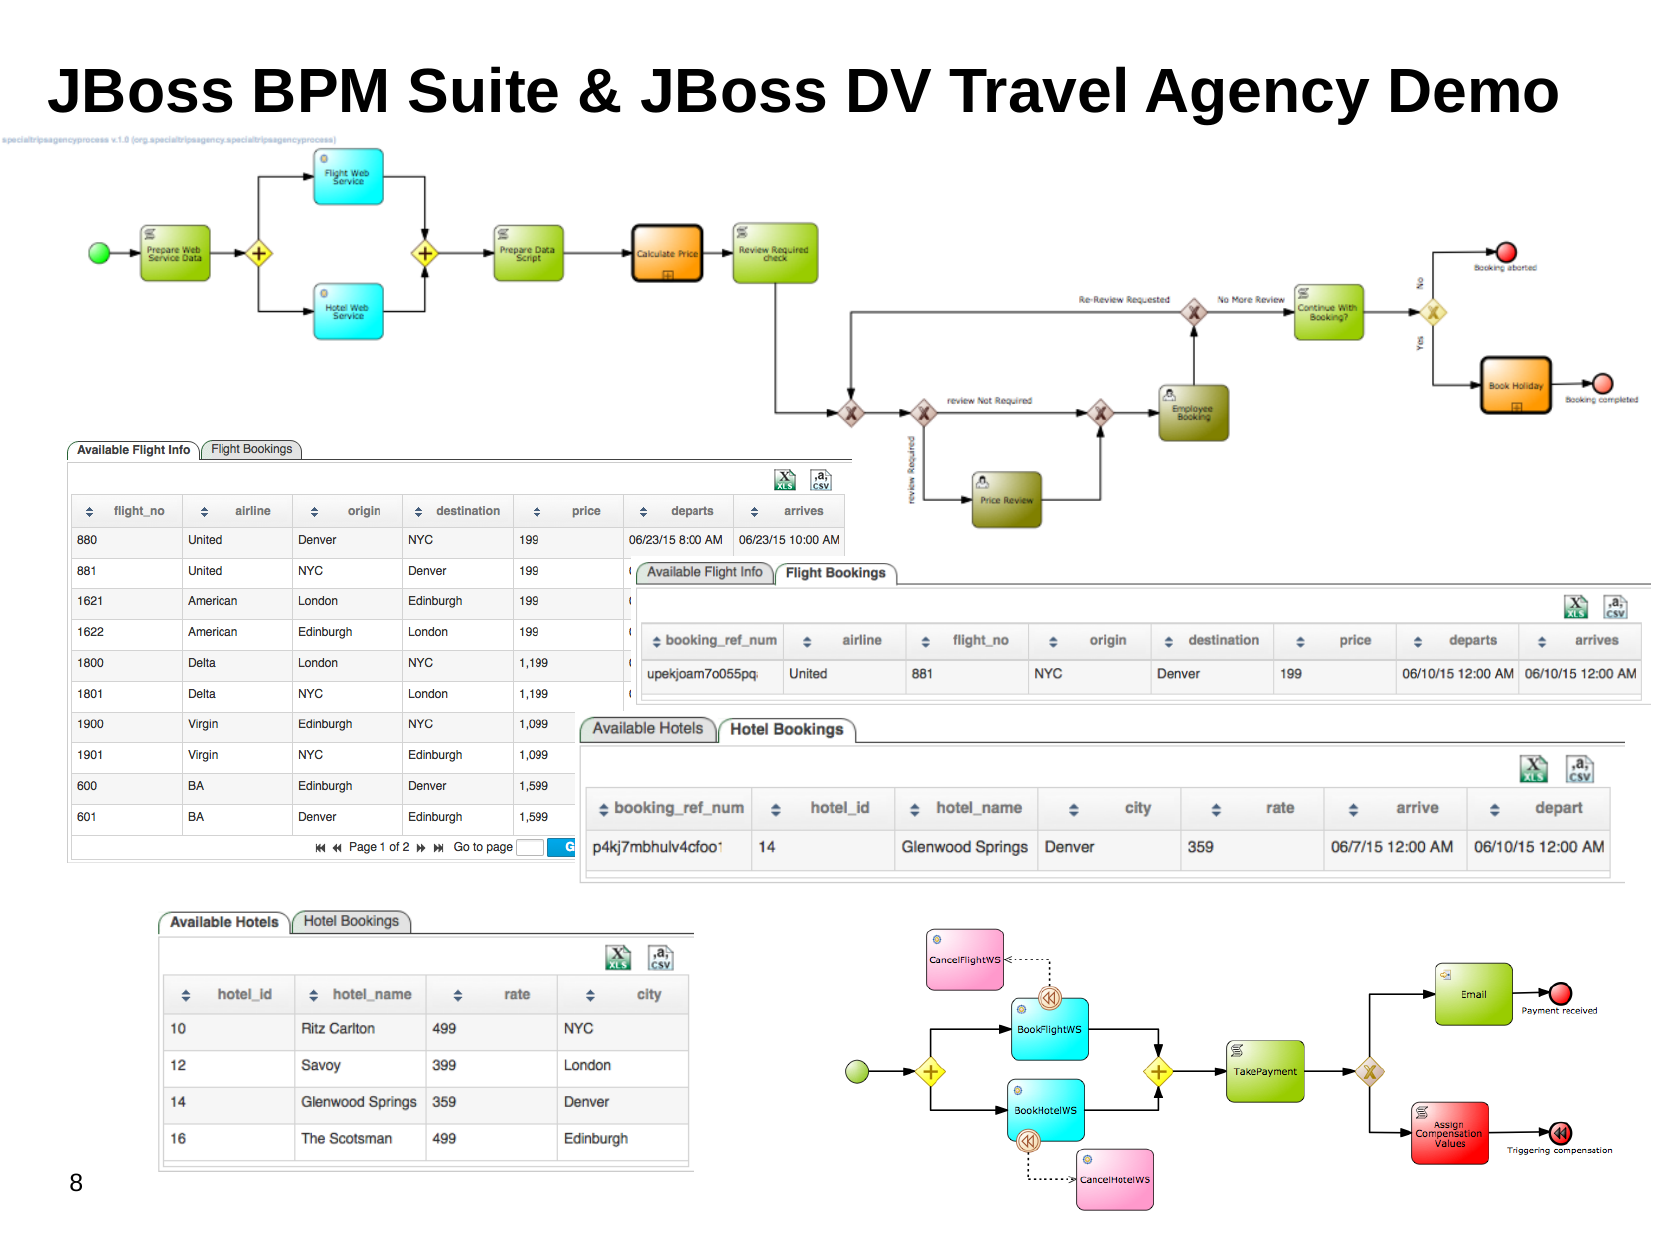

# JBoss BPM Suite & JBoss DV Travel Agency Demo